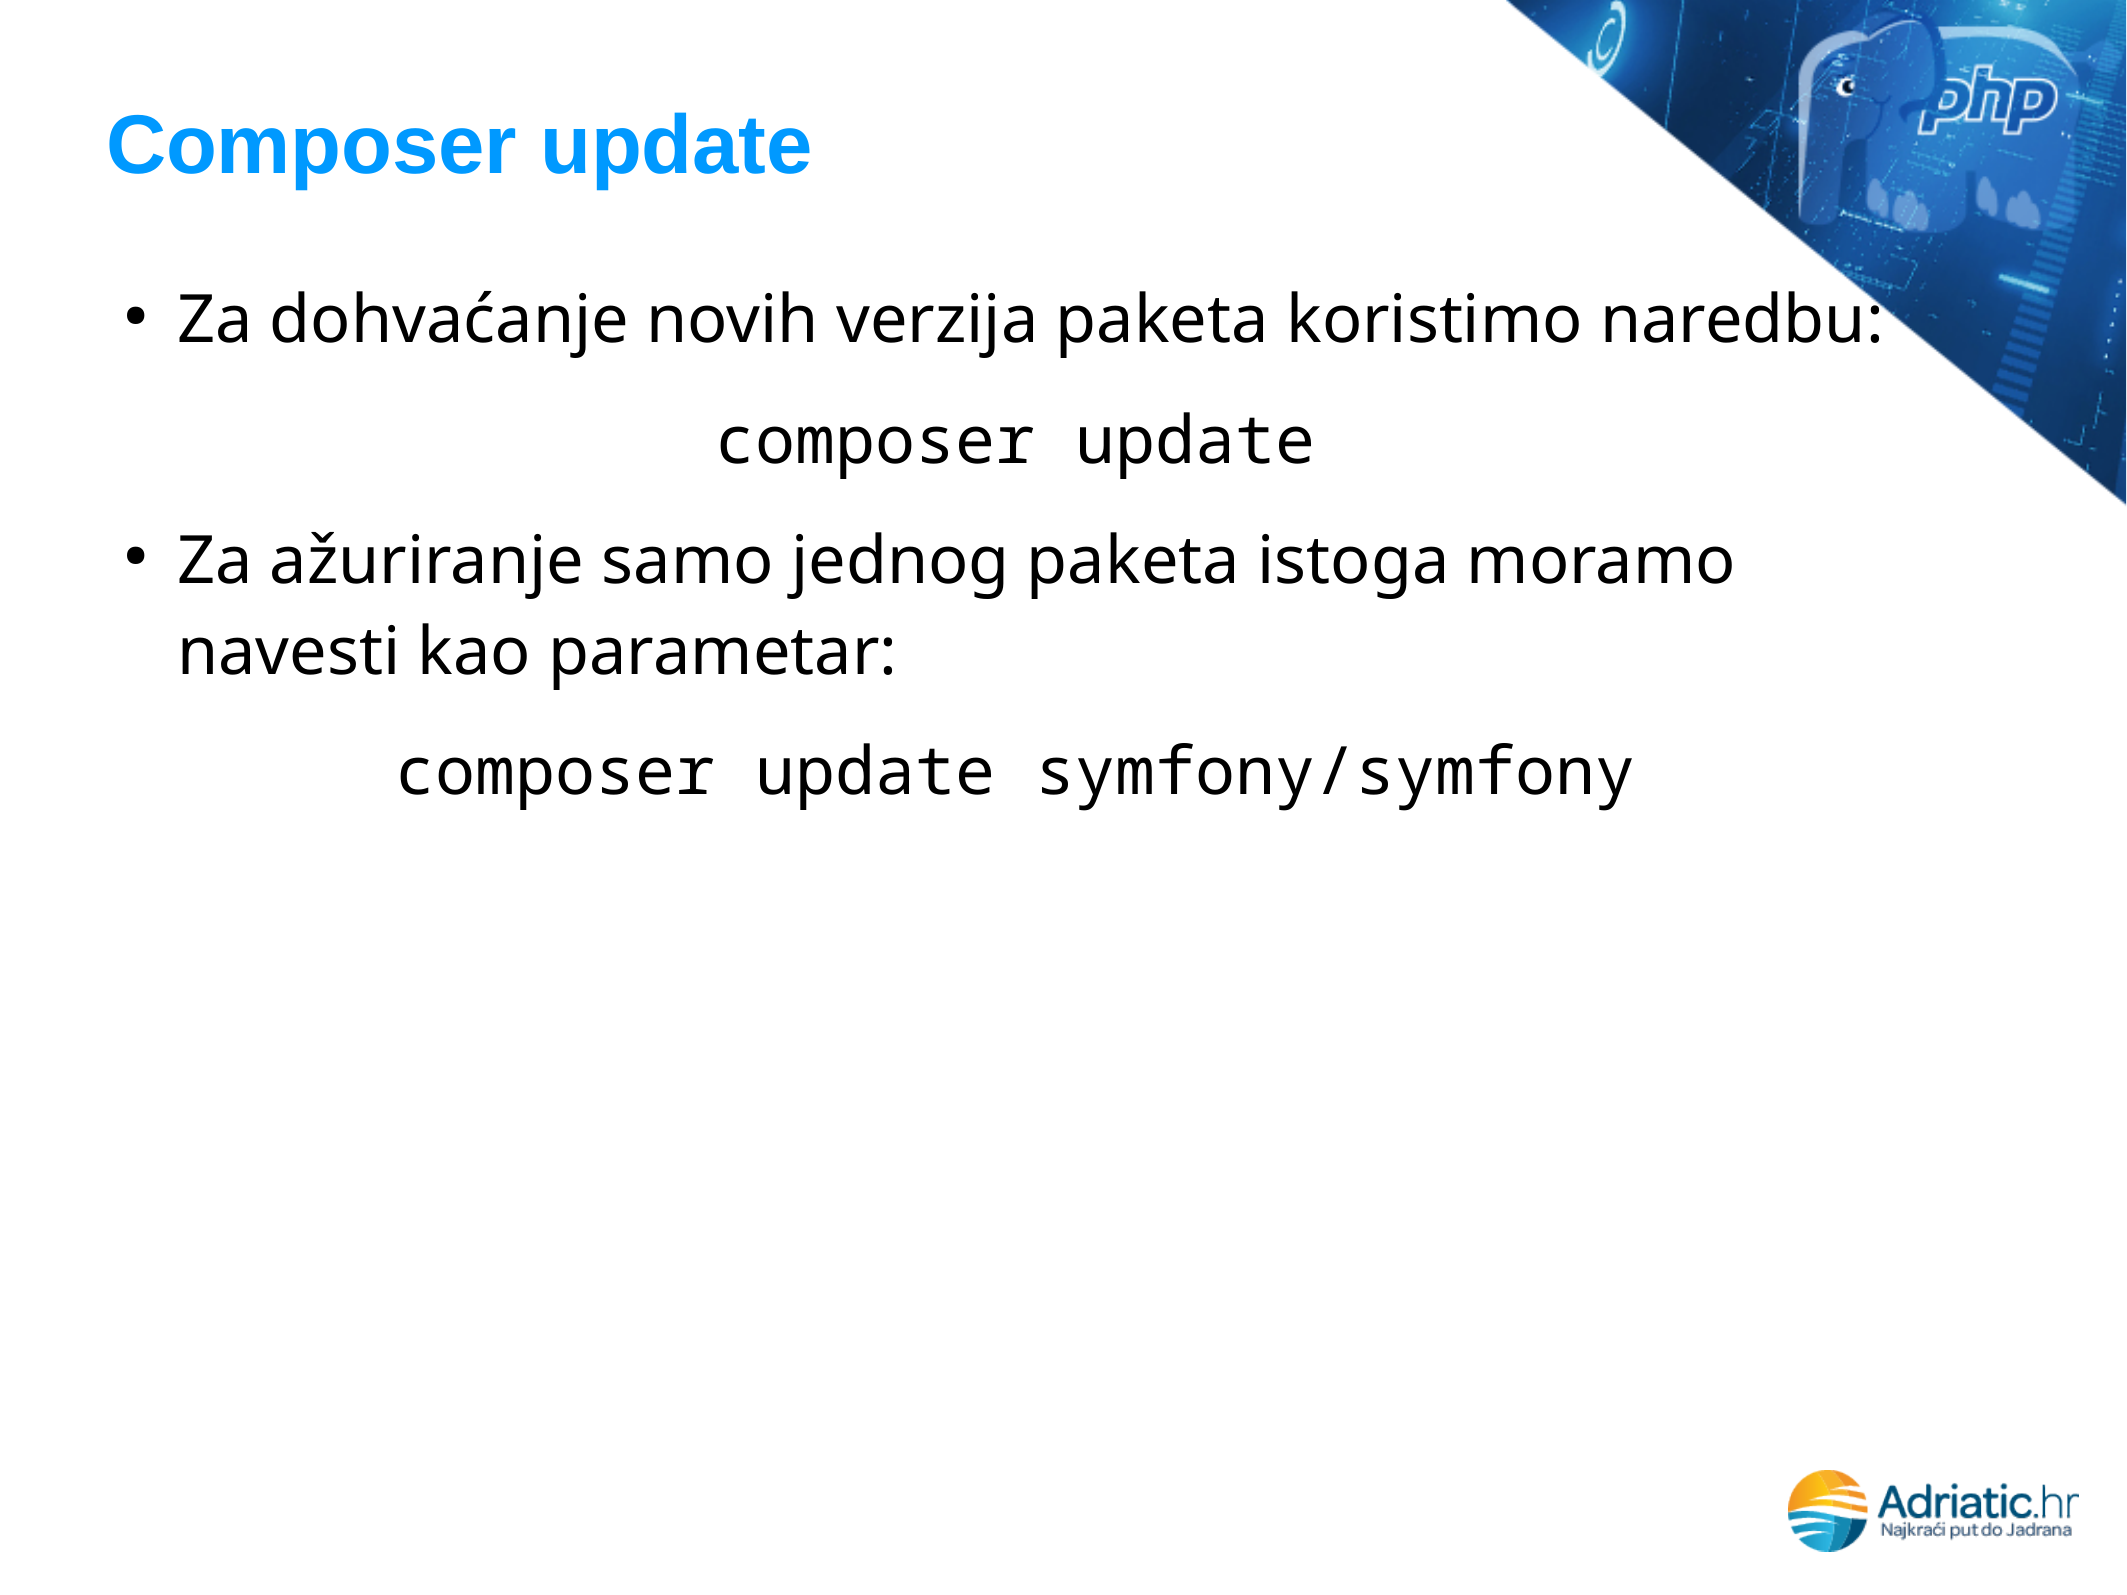

# Composer update
Za dohvaćanje novih verzija paketa koristimo naredbu:
composer update
Za ažuriranje samo jednog paketa istoga moramo navesti kao parametar:
composer update symfony/symfony